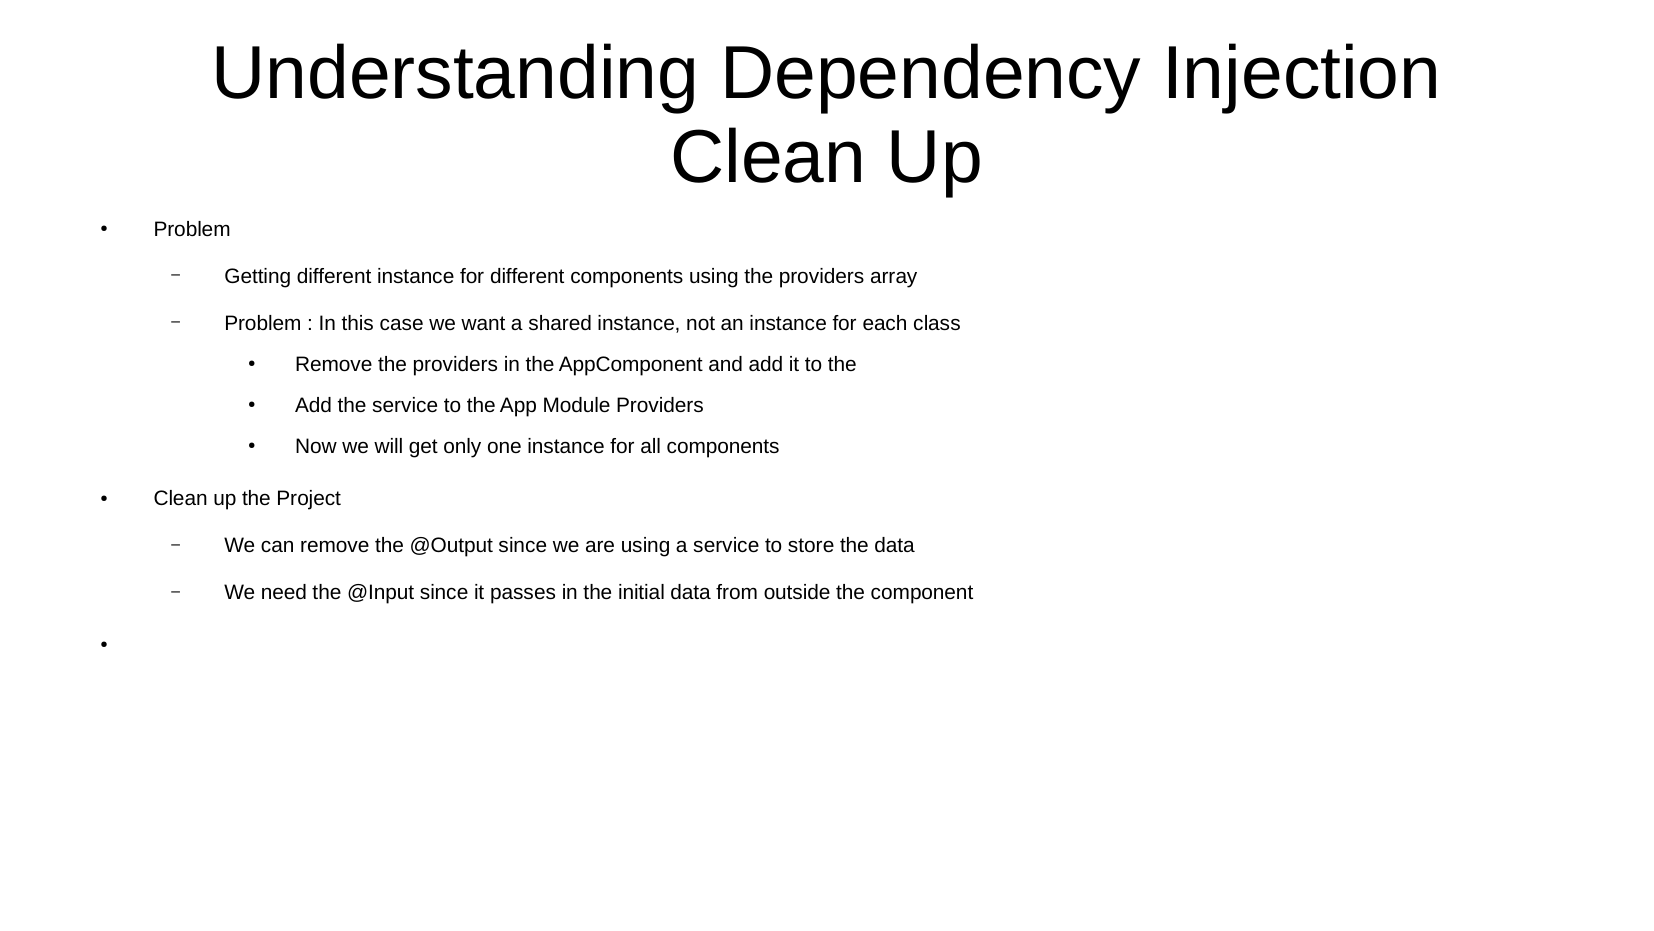

# Understanding Dependency Injection Clean Up
Problem
Getting different instance for different components using the providers array
Problem : In this case we want a shared instance, not an instance for each class
Remove the providers in the AppComponent and add it to the
Add the service to the App Module Providers
Now we will get only one instance for all components
Clean up the Project
We can remove the @Output since we are using a service to store the data
We need the @Input since it passes in the initial data from outside the component